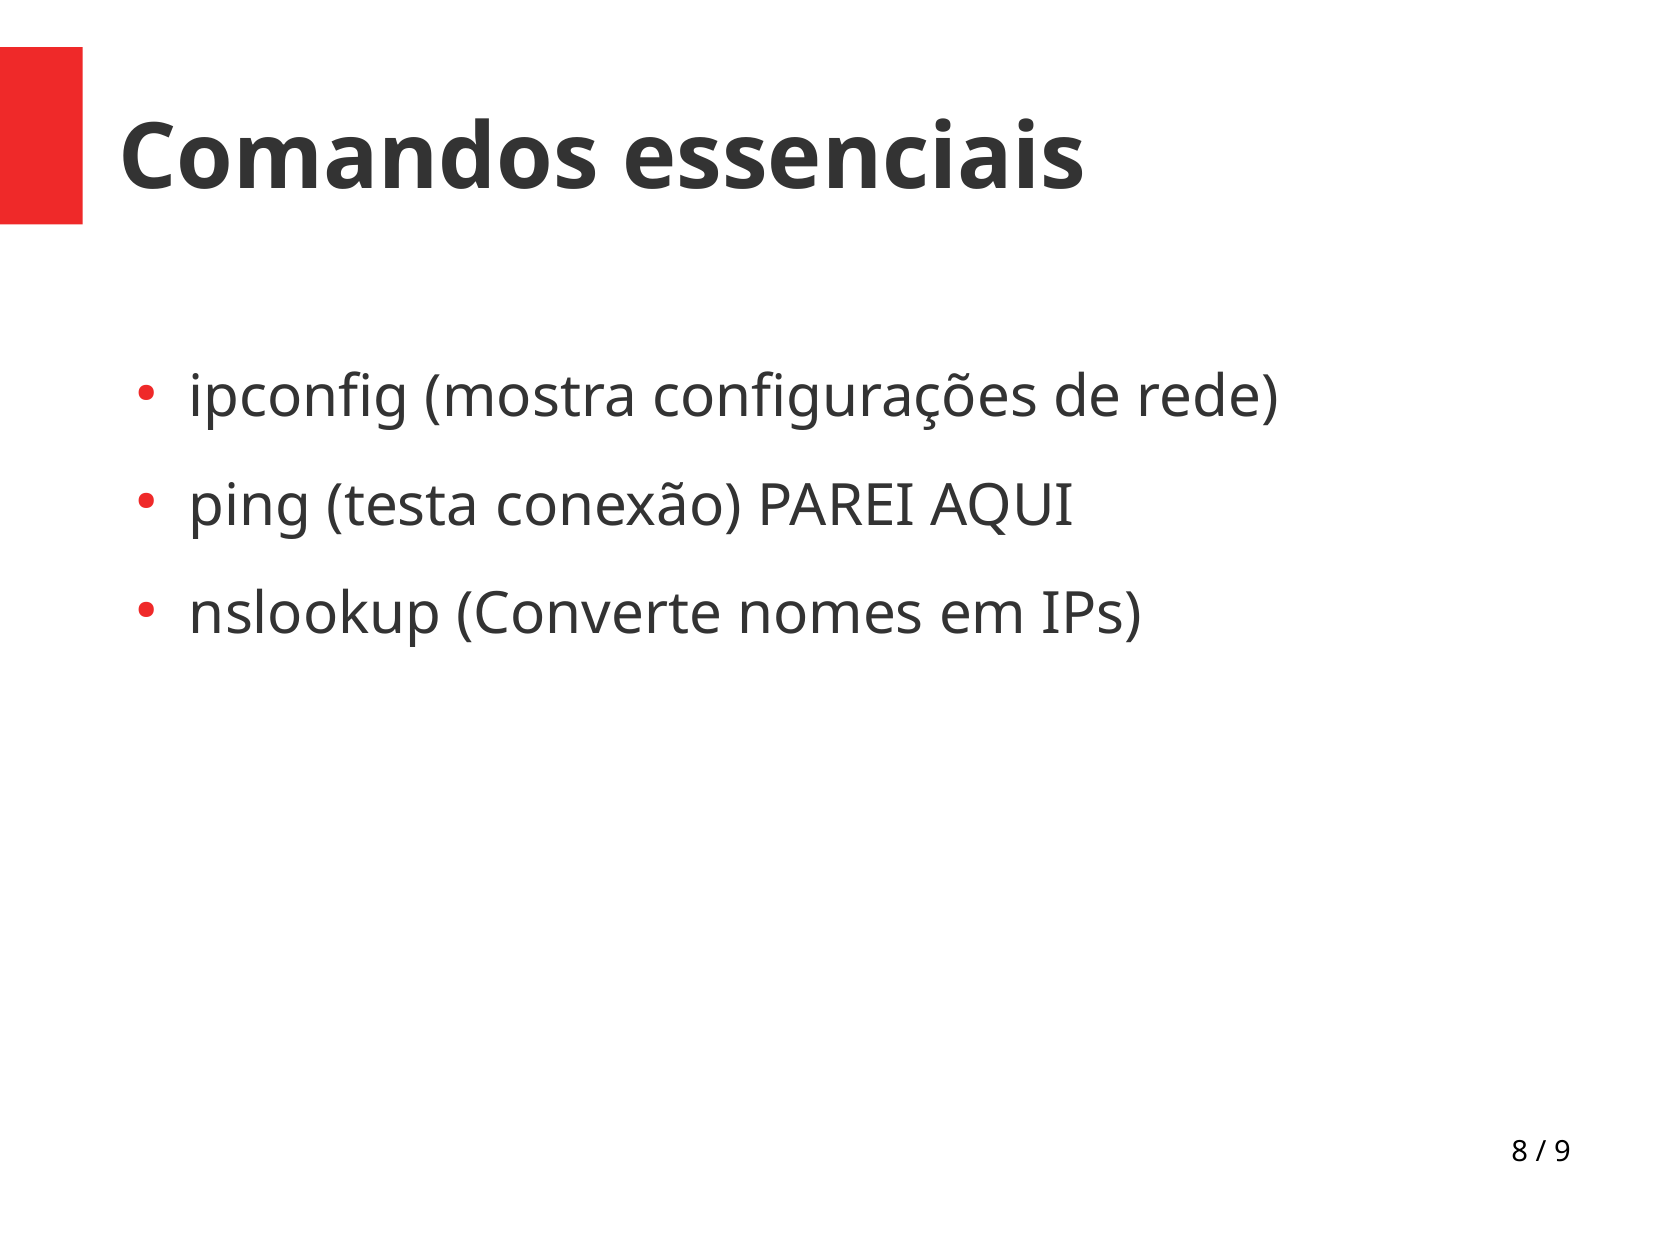

# Comandos essenciais
ipconfig (mostra configurações de rede)
ping (testa conexão) PAREI AQUI
nslookup (Converte nomes em IPs)
8